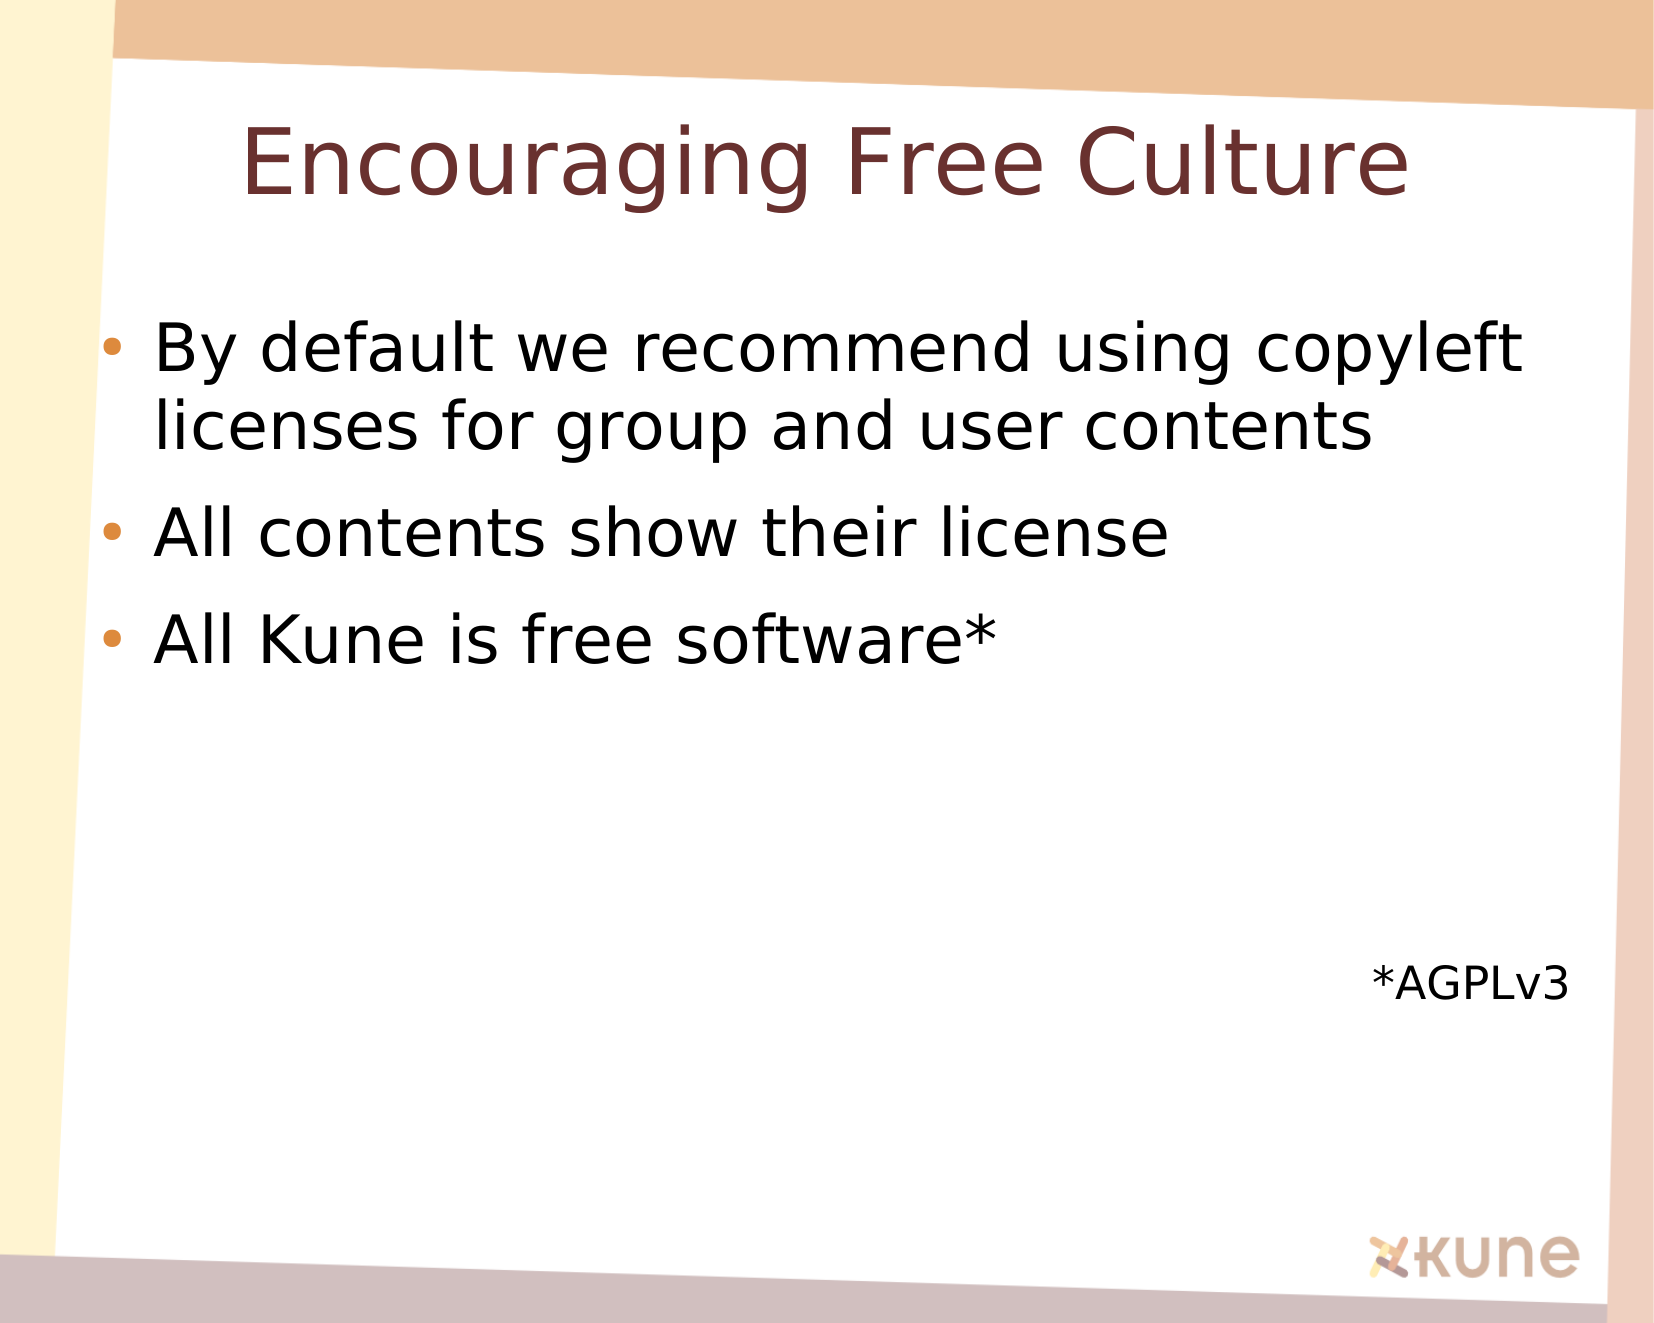

# Encouraging Free Culture
By default we recommend using copyleft licenses for group and user contents
All contents show their license
All Kune is free software*
*AGPLv3